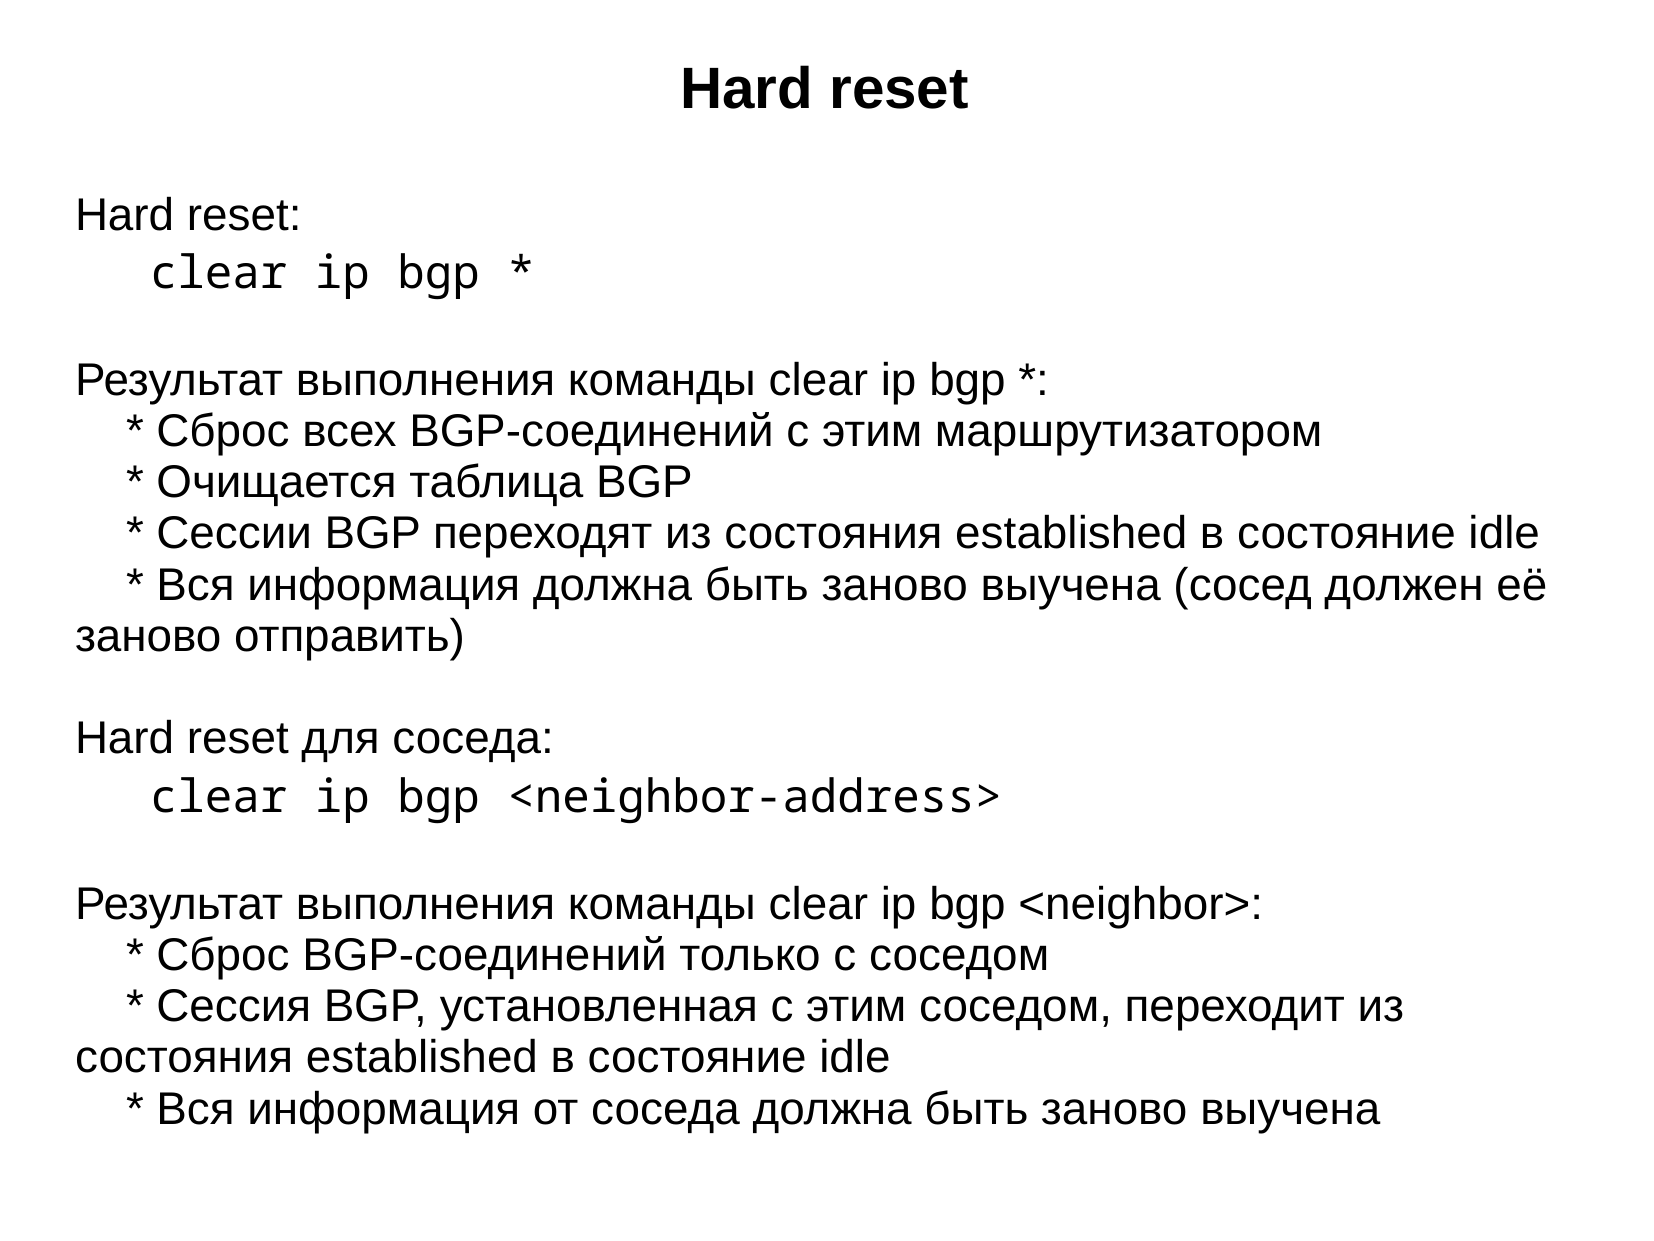

# Hard reset
Hard reset:
	clear ip bgp *
Результат выполнения команды clear ip bgp *:
 * Сброс всех BGP-соединений с этим маршрутизатором
 * Очищается таблица BGP
 * Сессии BGP переходят из состояния established в состояние idle
 * Вся информация должна быть заново выучена (сосед должен её заново отправить)
Hard reset для соседа:
	clear ip bgp <neighbor-address>
Результат выполнения команды clear ip bgp <neighbor>:
 * Сброс BGP-соединений только с соседом
 * Сессия BGP, установленная с этим соседом, переходит из состояния established в состояние idle
 * Вся информация от соседа должна быть заново выучена